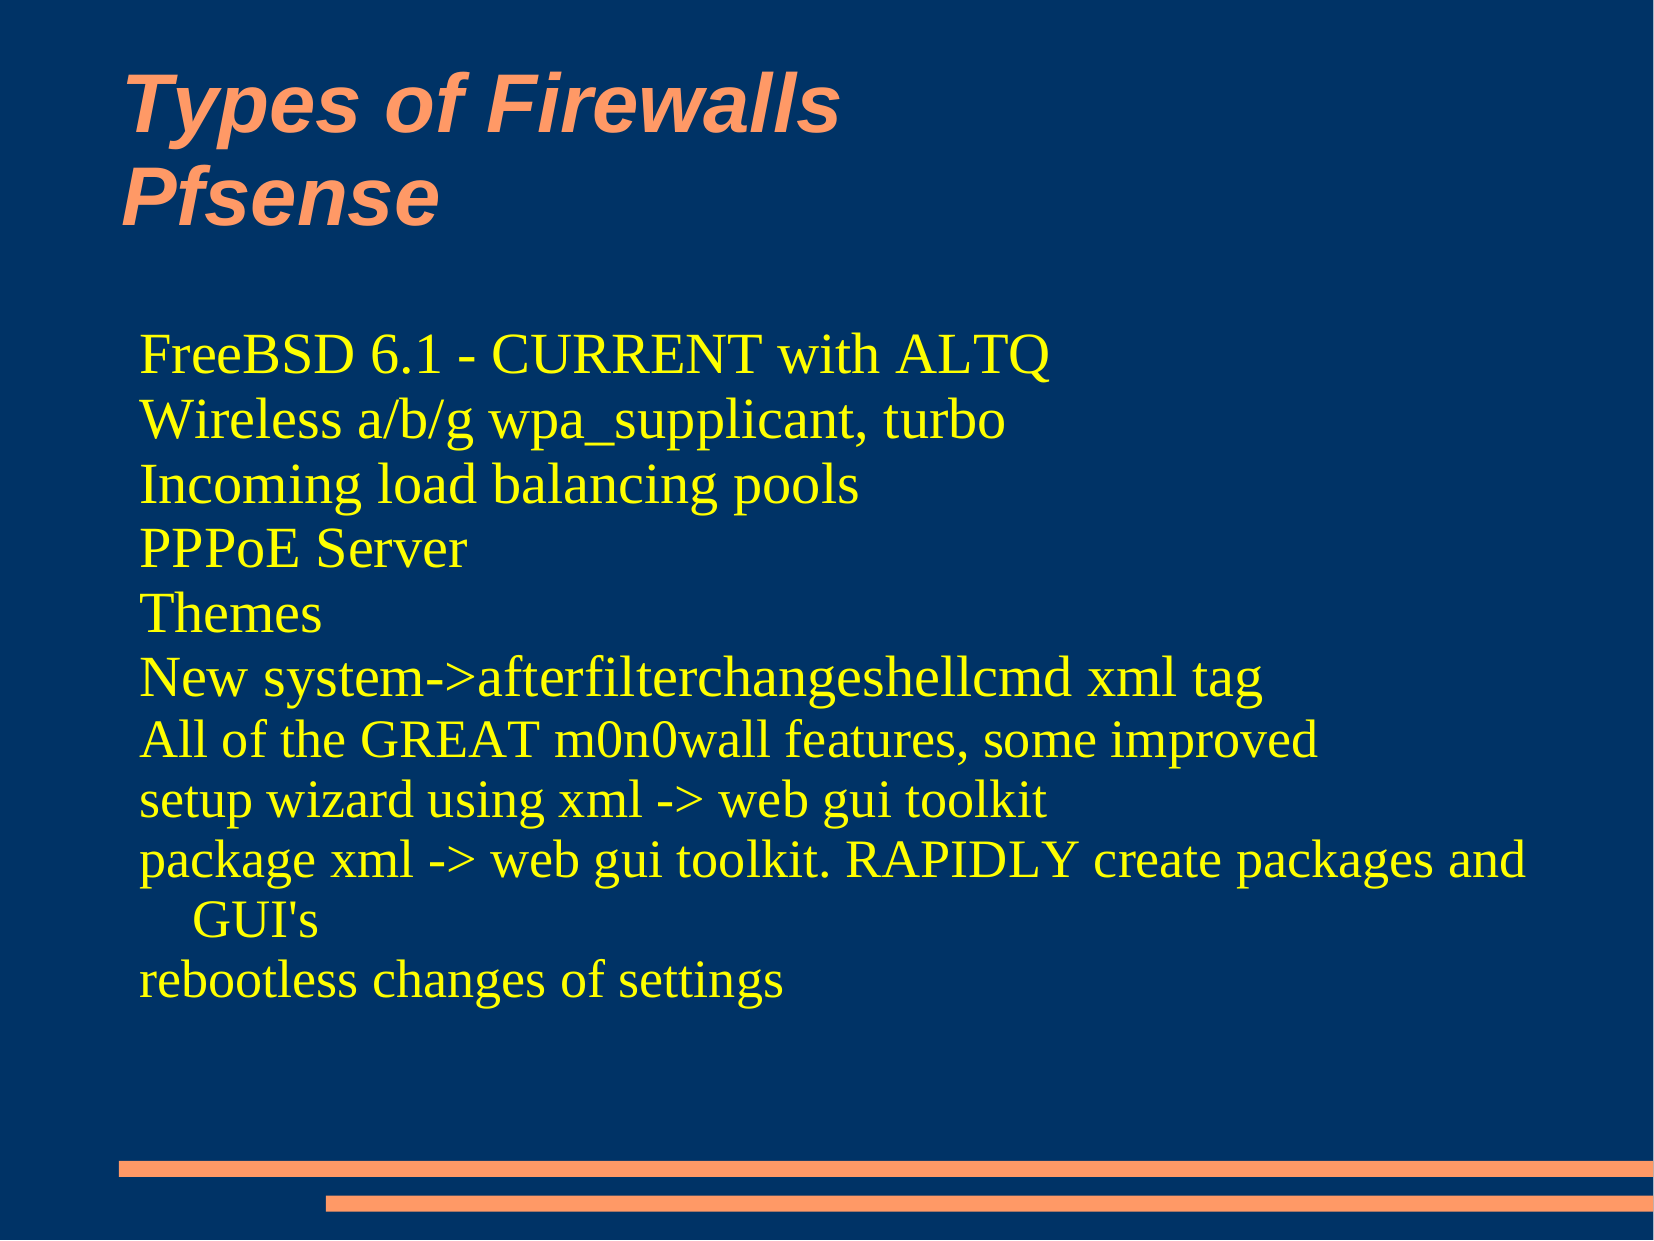

# Types of Firewalls Pfsense
FreeBSD 6.1 - CURRENT with ALTQ
Wireless a/b/g wpa_supplicant, turbo
Incoming load balancing pools
PPPoE Server
Themes
New system->afterfilterchangeshellcmd xml tag
All of the GREAT m0n0wall features, some improved
setup wizard using xml -> web gui toolkit
package xml -> web gui toolkit. RAPIDLY create packages and GUI's
rebootless changes of settings